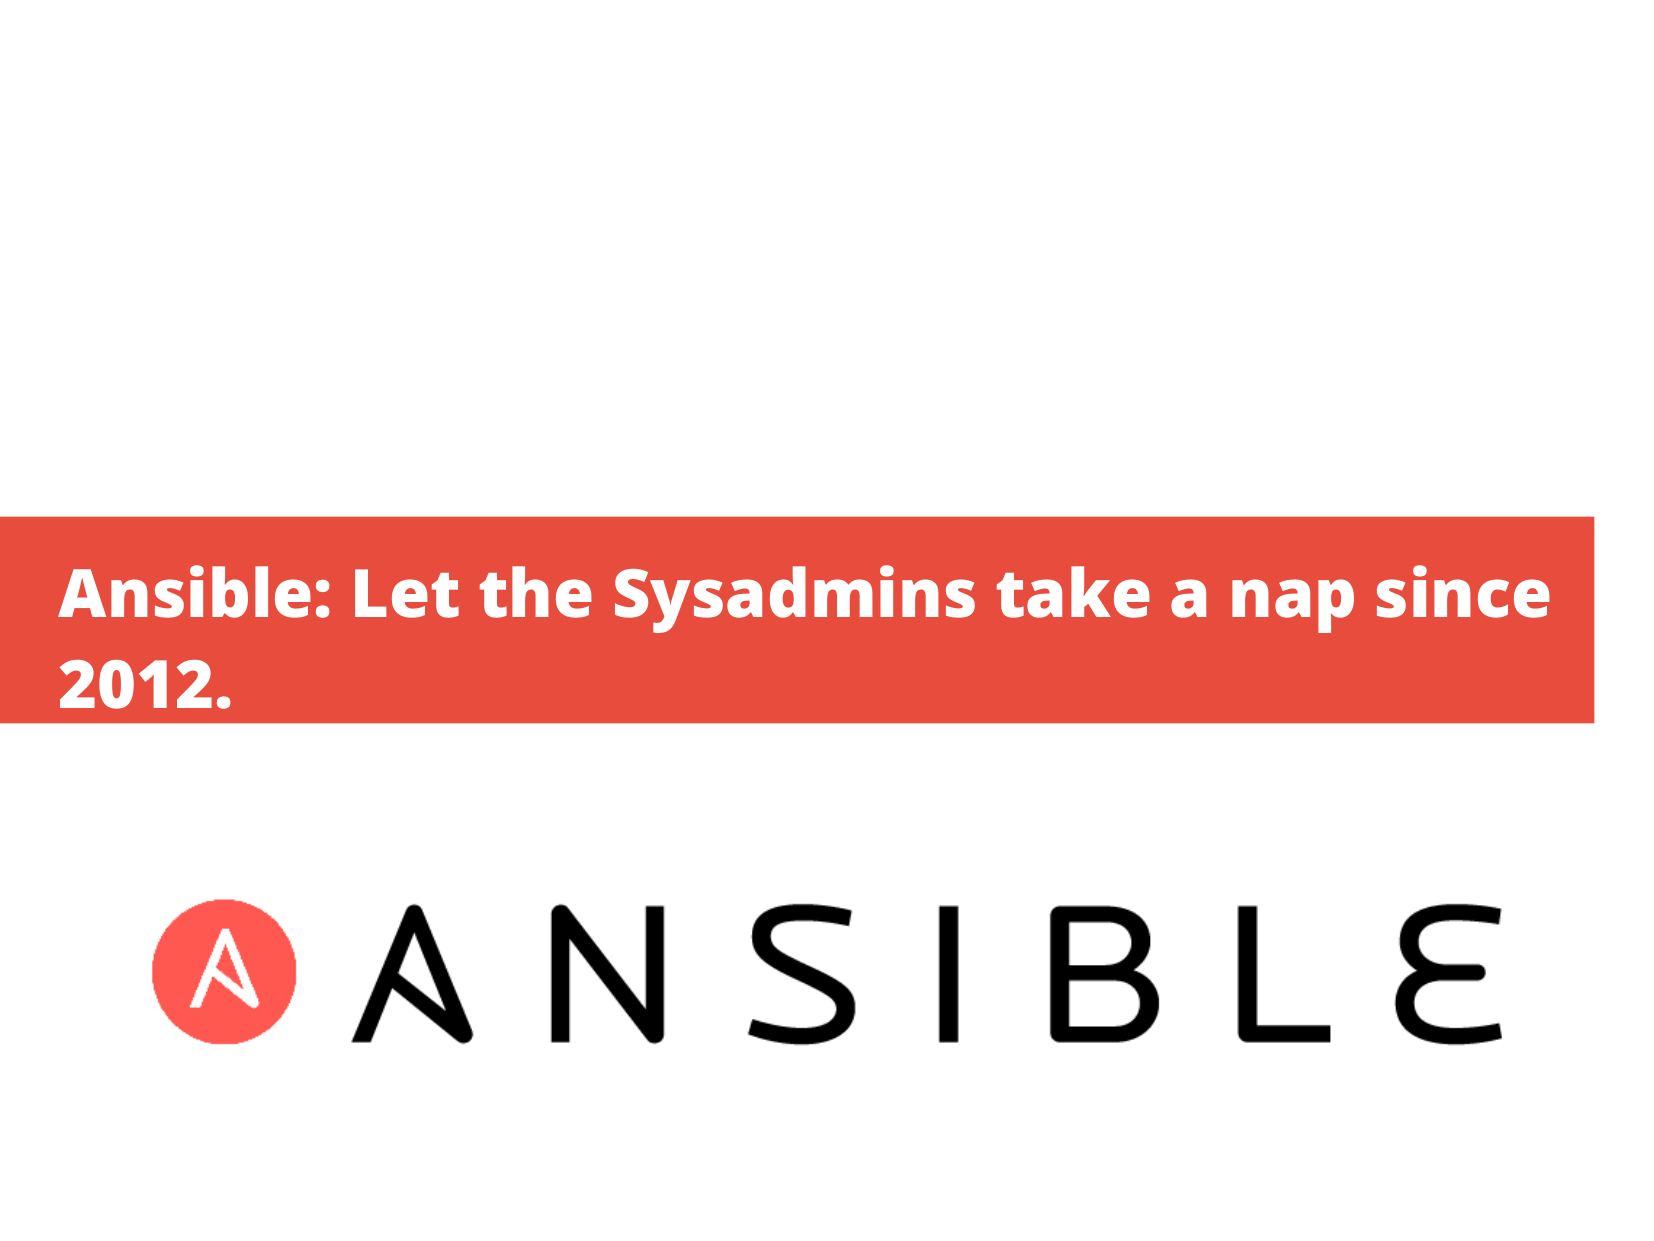

# Ansible: Let the Sysadmins take a nap since 2012.